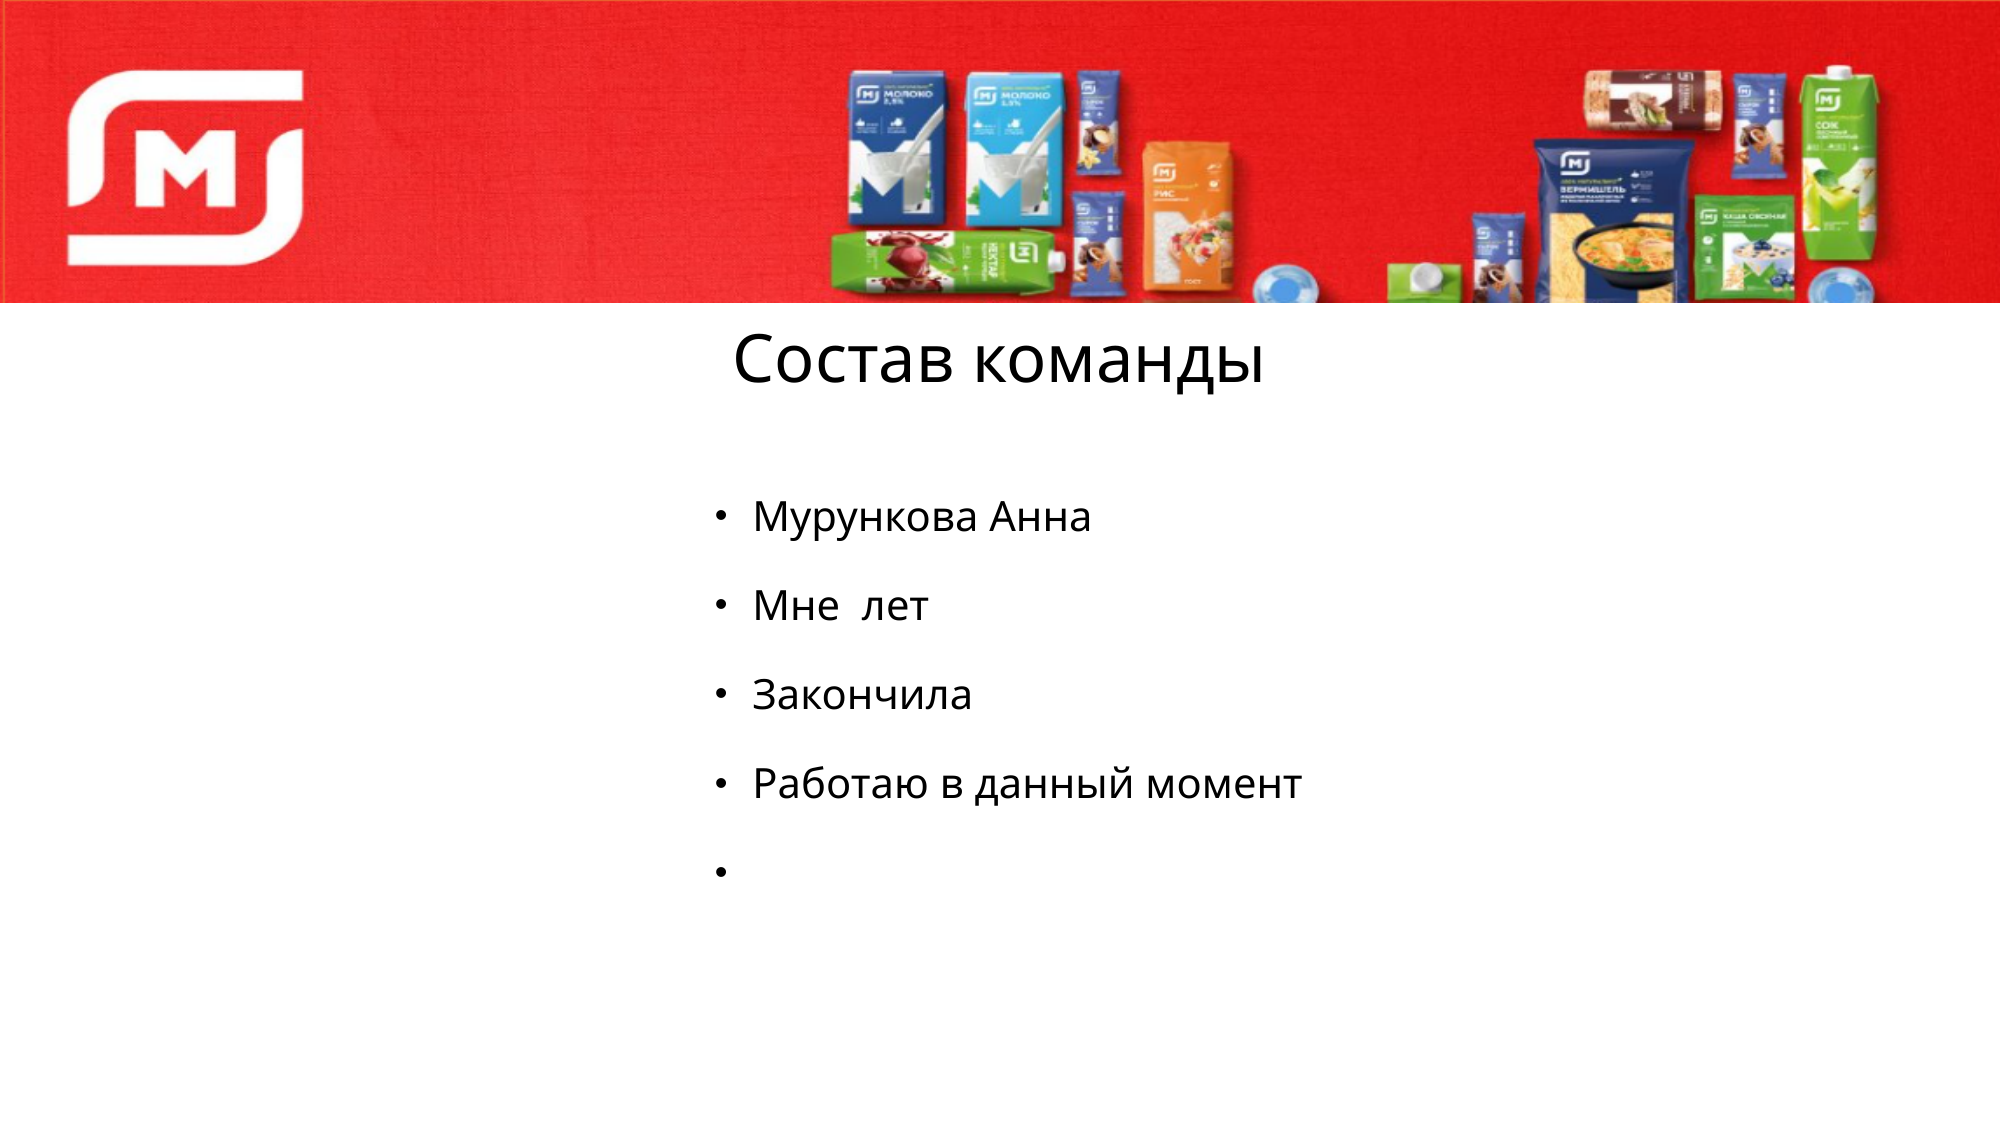

# Состав команды
Мурункова Анна
Мне лет
Закончила
Работаю в данный момент